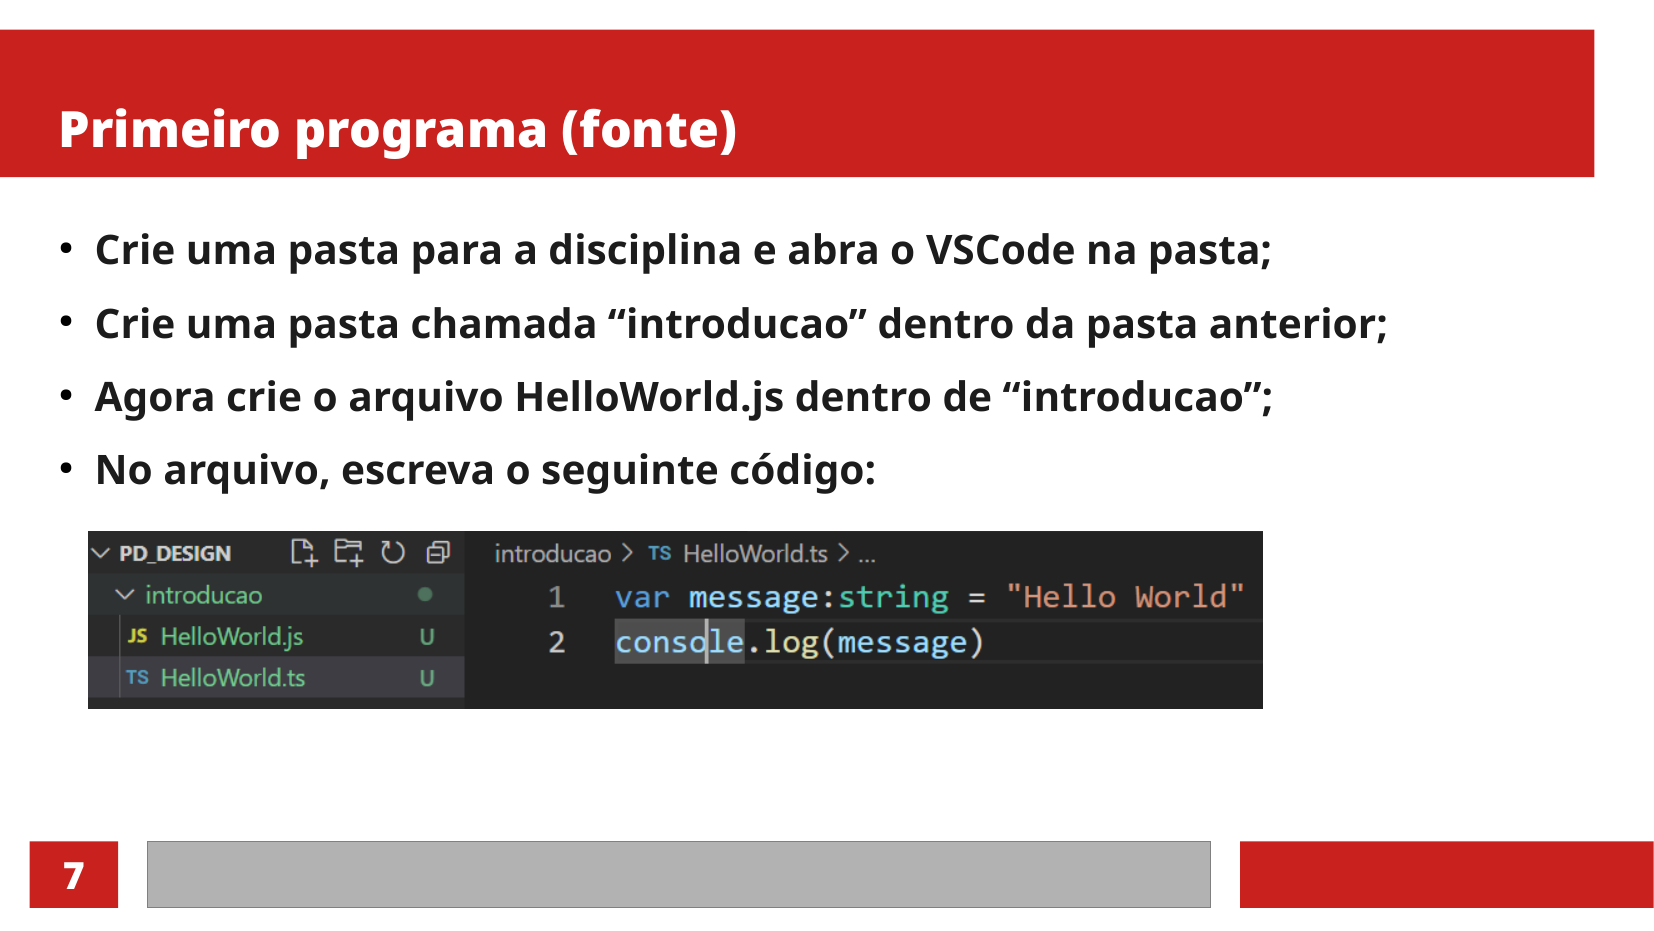

# Primeiro programa (fonte)
Crie uma pasta para a disciplina e abra o VSCode na pasta;
Crie uma pasta chamada “introducao” dentro da pasta anterior;
Agora crie o arquivo HelloWorld.js dentro de “introducao”;
No arquivo, escreva o seguinte código:
7